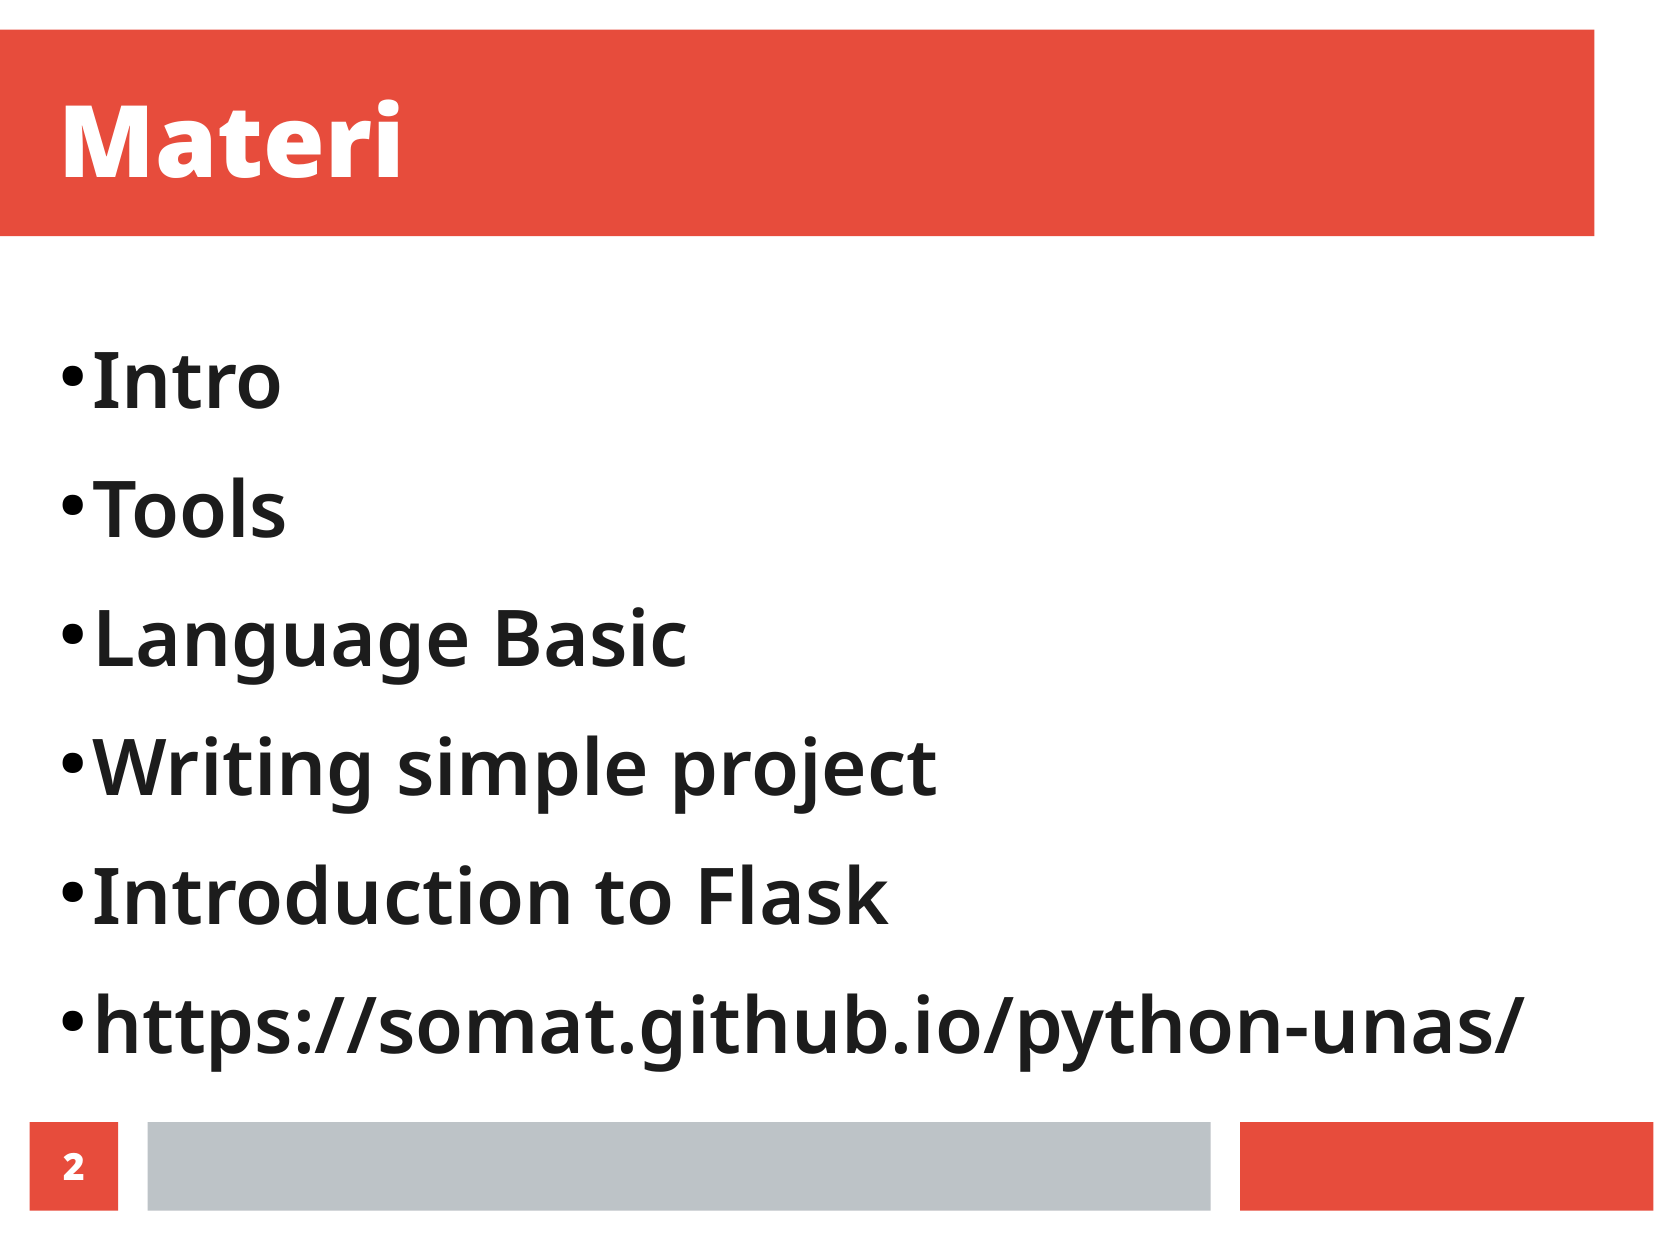

# Materi
Intro
Tools
Language Basic
Writing simple project
Introduction to Flask
https://somat.github.io/python-unas/
2